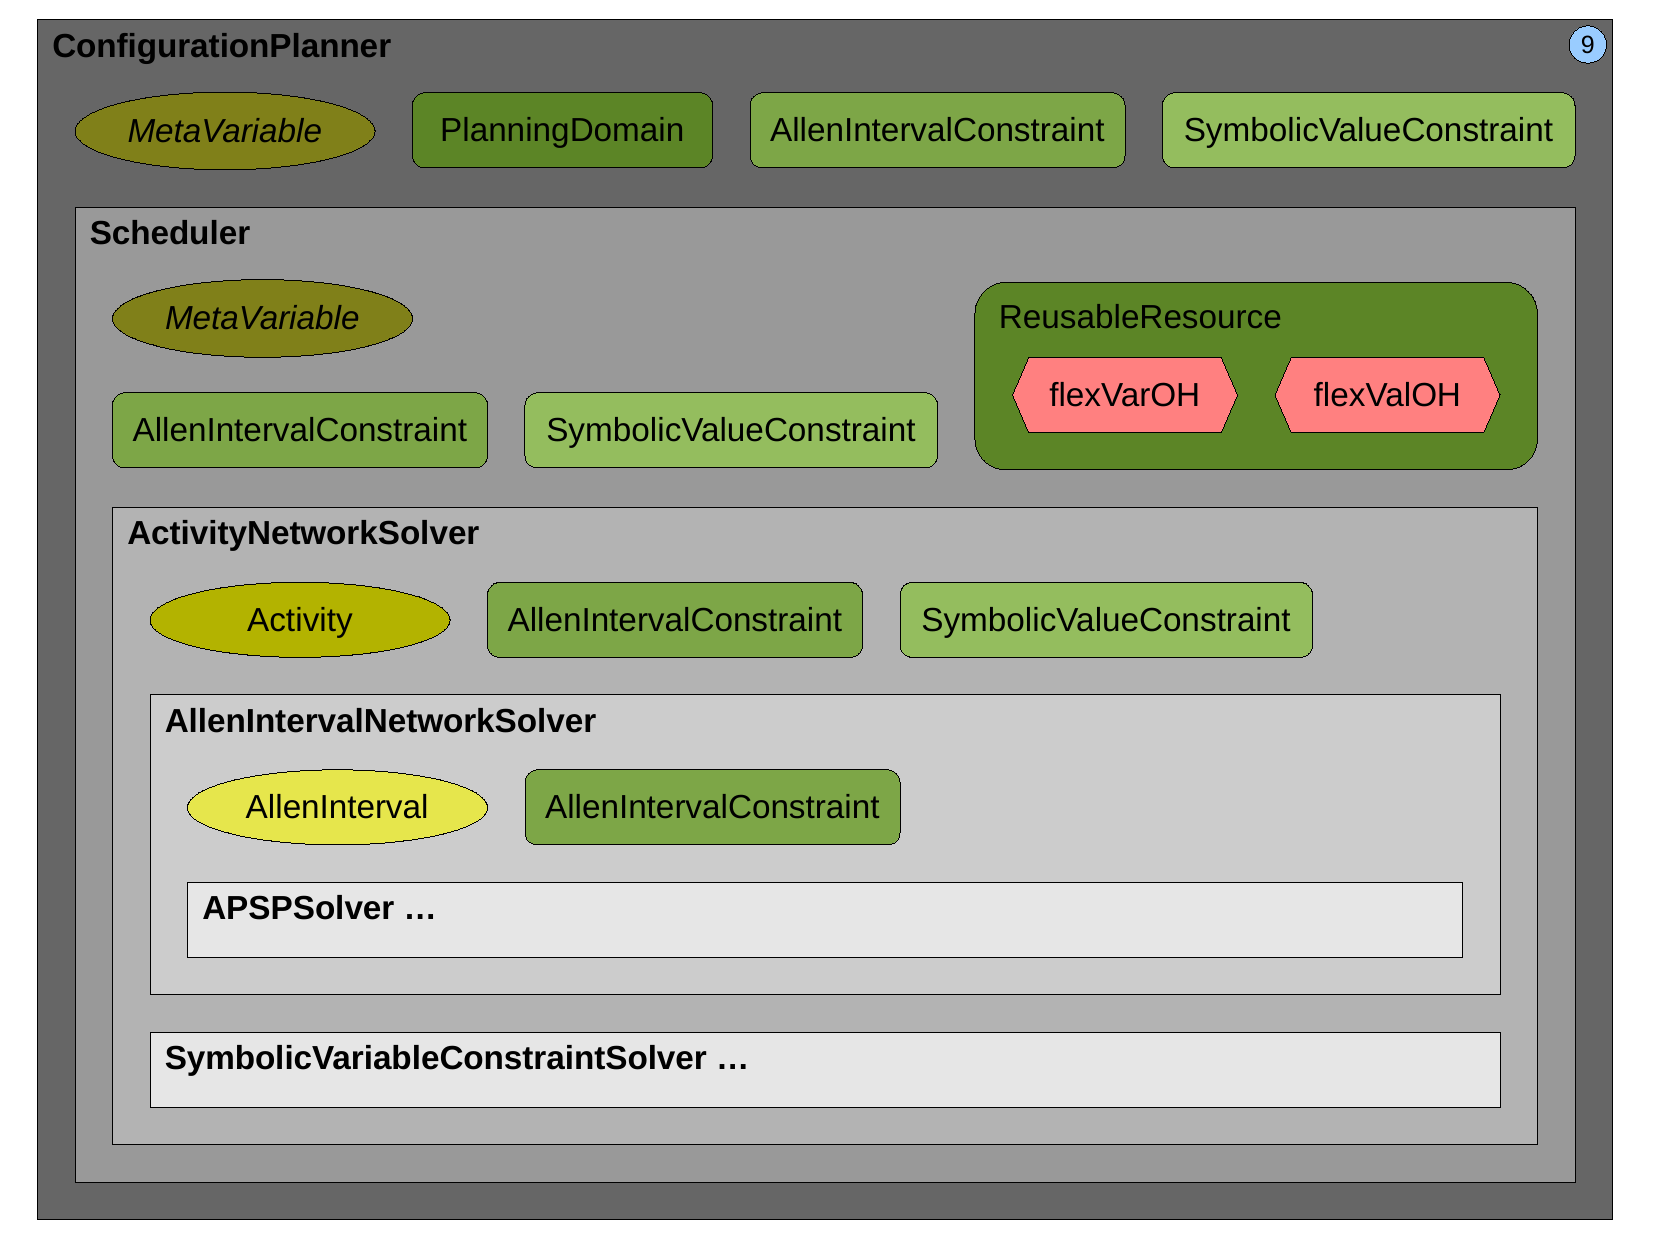

ConfigurationPlanner
9
MetaVariable
PlanningDomain
AllenIntervalConstraint
SymbolicValueConstraint
Scheduler
MetaVariable
ReusableResource
flexVarOH
flexValOH
AllenIntervalConstraint
SymbolicValueConstraint
ActivityNetworkSolver
Activity
AllenIntervalConstraint
SymbolicValueConstraint
AllenIntervalNetworkSolver
AllenInterval
AllenIntervalConstraint
APSPSolver …
SymbolicVariableConstraintSolver …